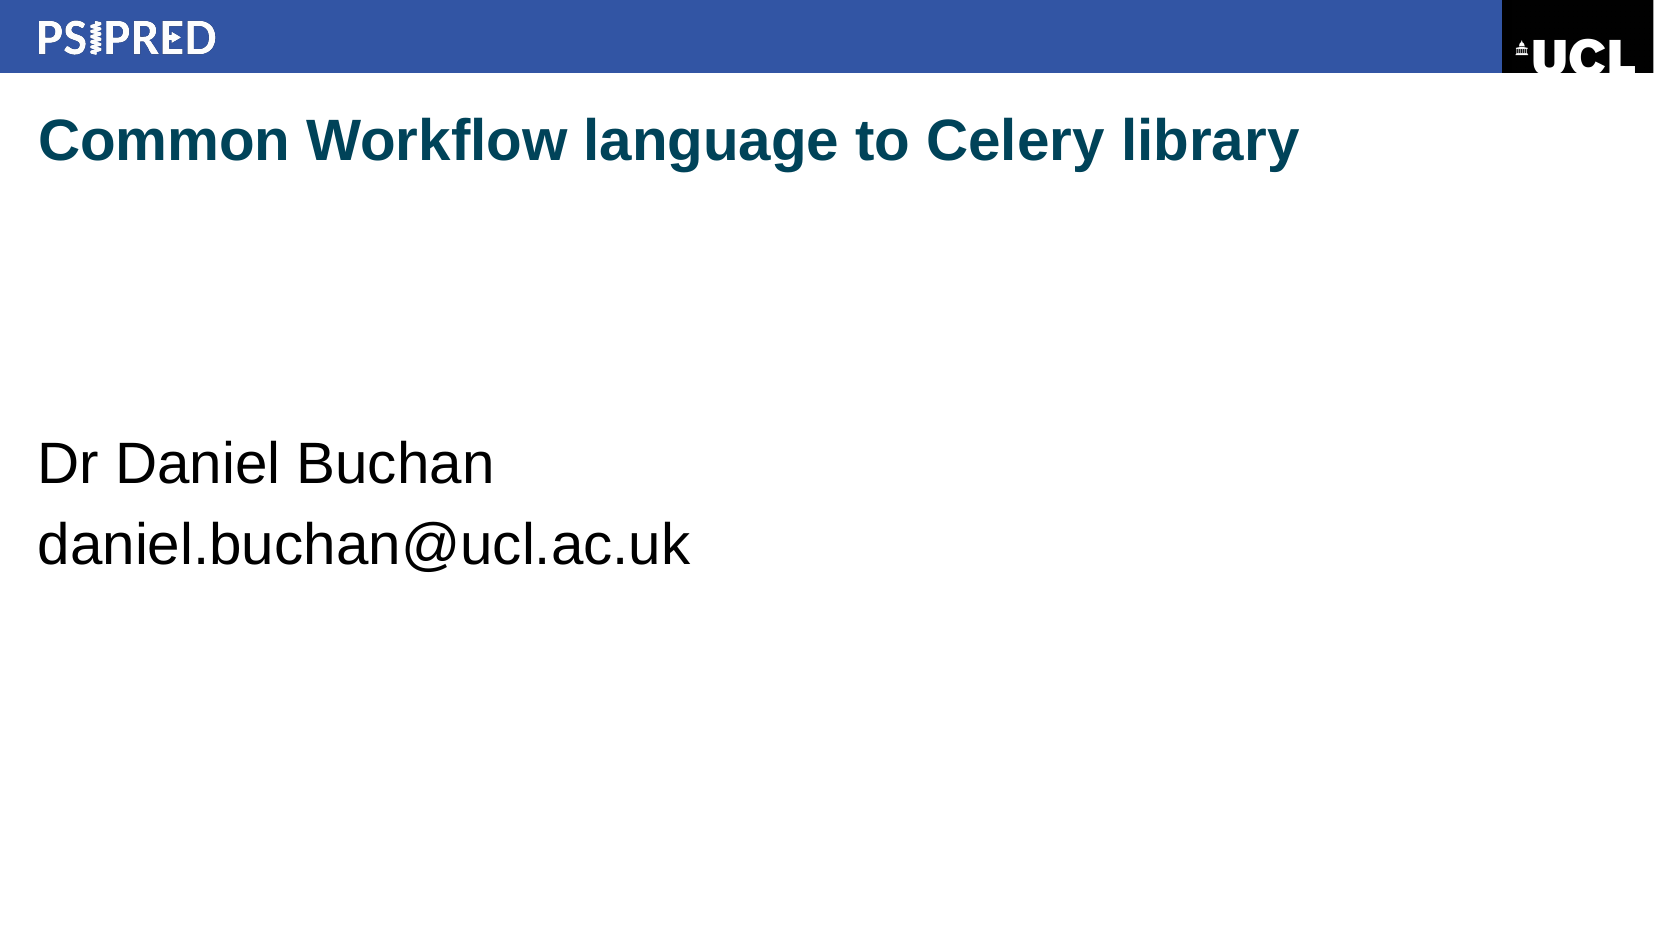

# Common Workflow language to Celery library
Dr Daniel Buchan
daniel.buchan@ucl.ac.uk